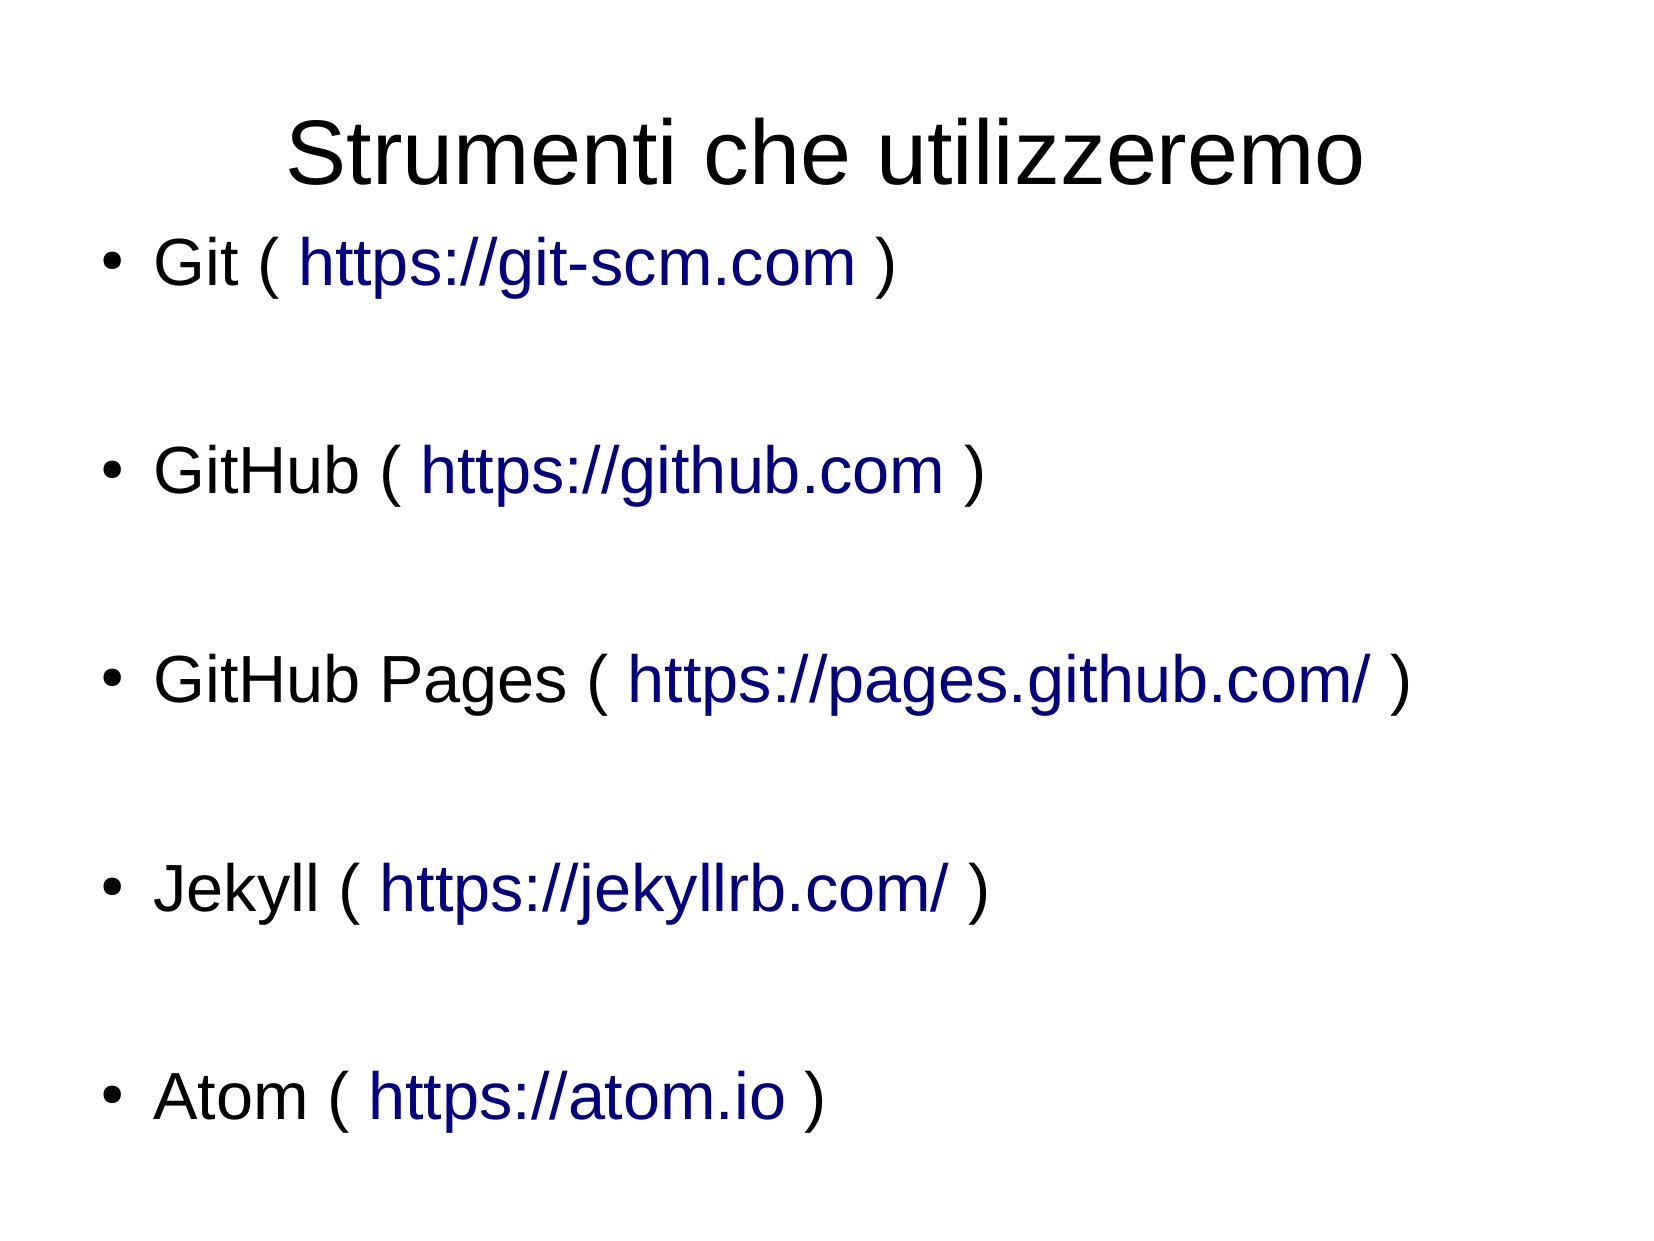

# Strumenti che utilizzeremo
Git ( https://git-scm.com )
GitHub ( https://github.com )
GitHub Pages ( https://pages.github.com/ )
Jekyll ( https://jekyllrb.com/ )
Atom ( https://atom.io )